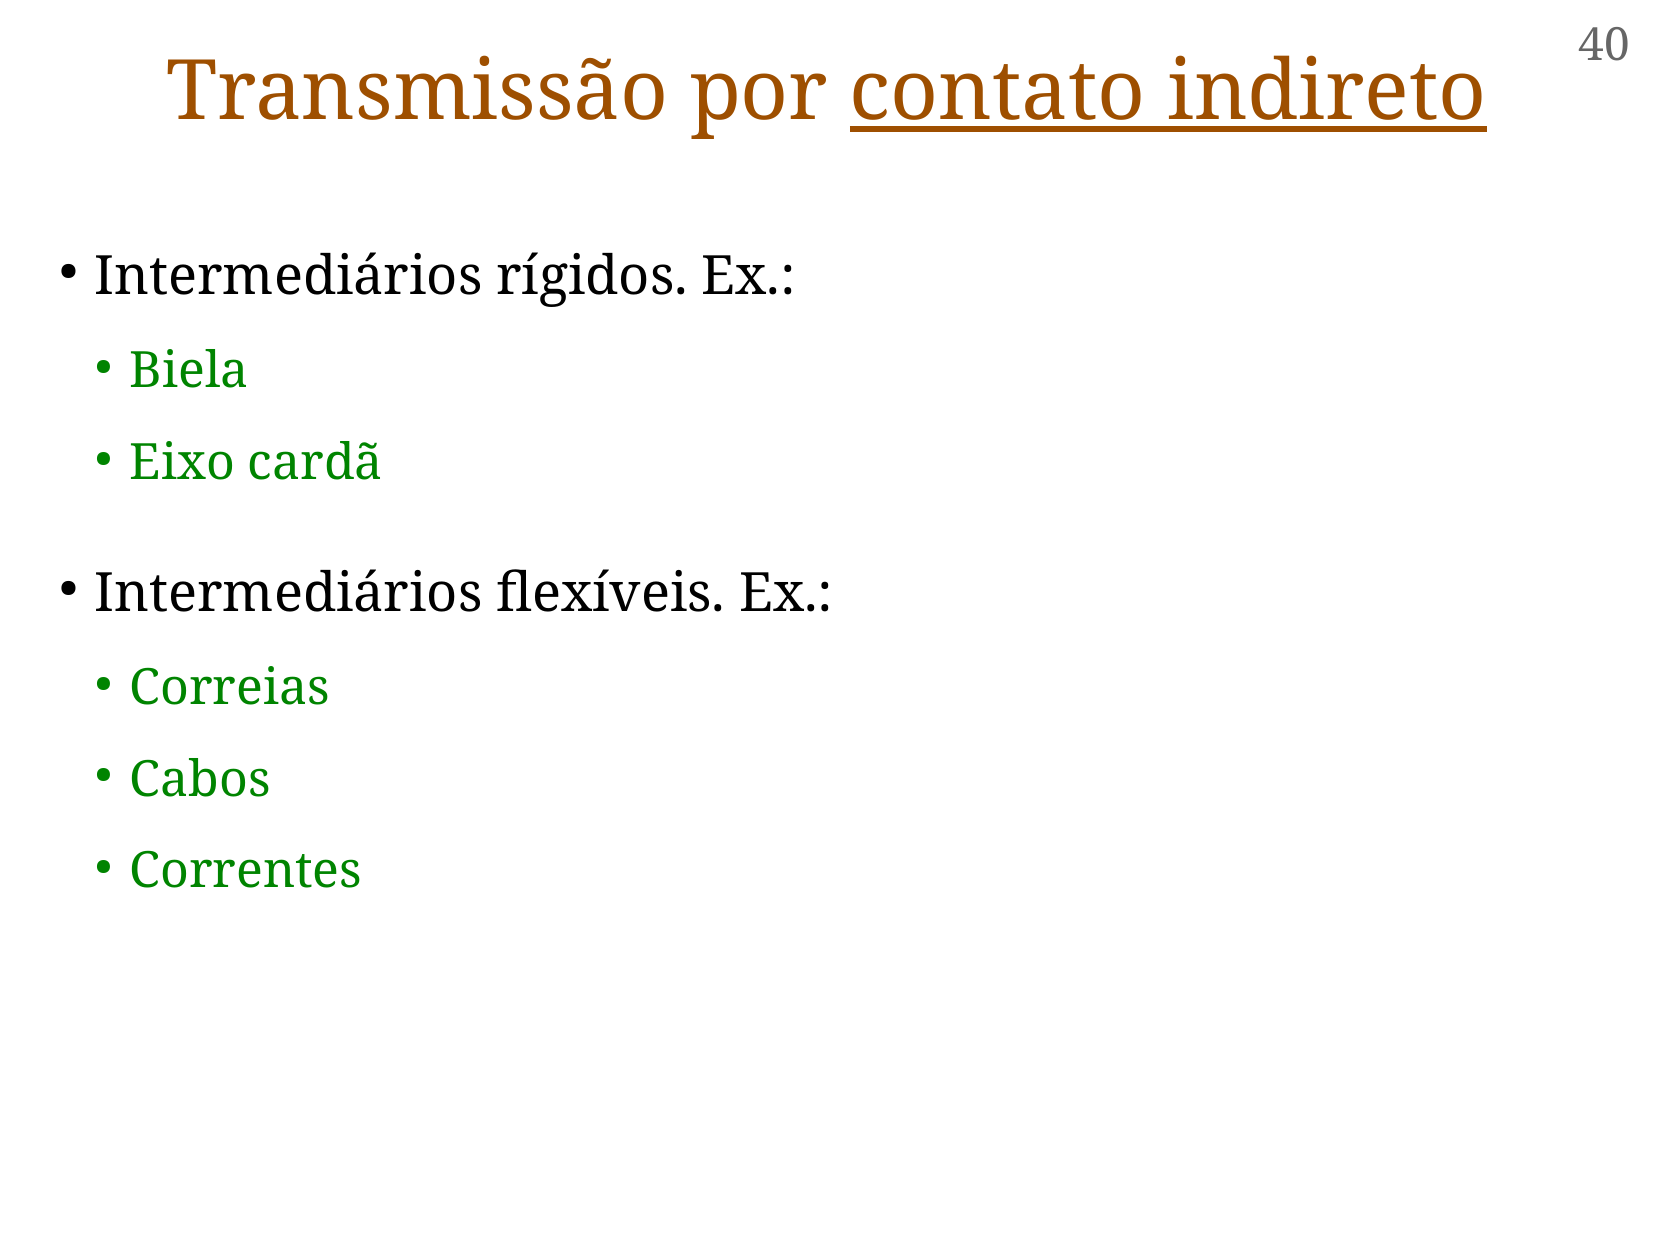

40
# Transmissão por contato indireto
Intermediários rígidos. Ex.:
Biela
Eixo cardã
Intermediários flexíveis. Ex.:
Correias
Cabos
Correntes